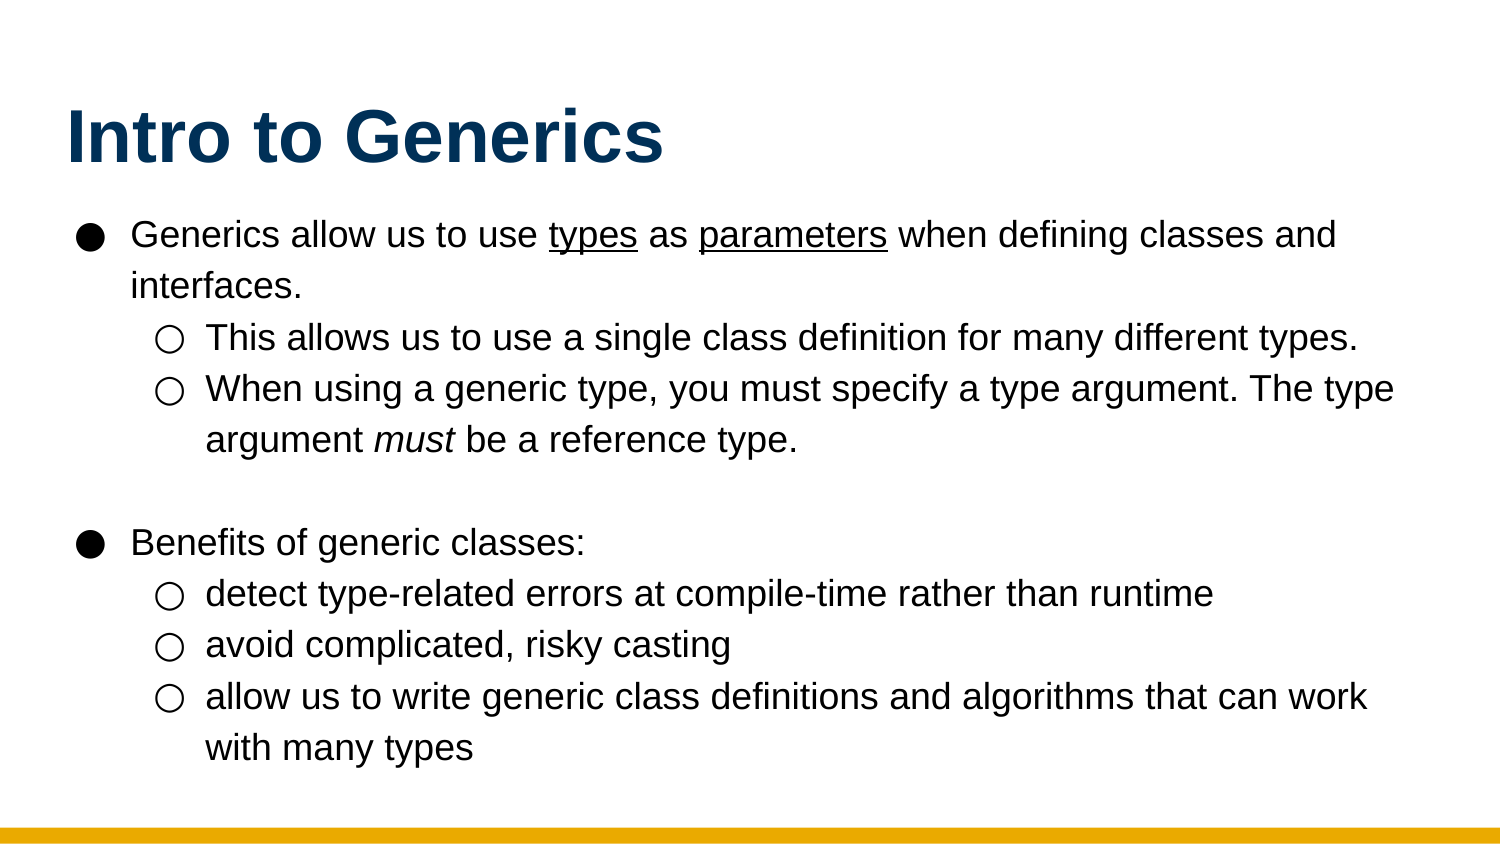

# Intro to Generics
Generics allow us to use types as parameters when defining classes and interfaces.
This allows us to use a single class definition for many different types.
When using a generic type, you must specify a type argument. The type argument must be a reference type.
Benefits of generic classes:
detect type-related errors at compile-time rather than runtime
avoid complicated, risky casting
allow us to write generic class definitions and algorithms that can work with many types